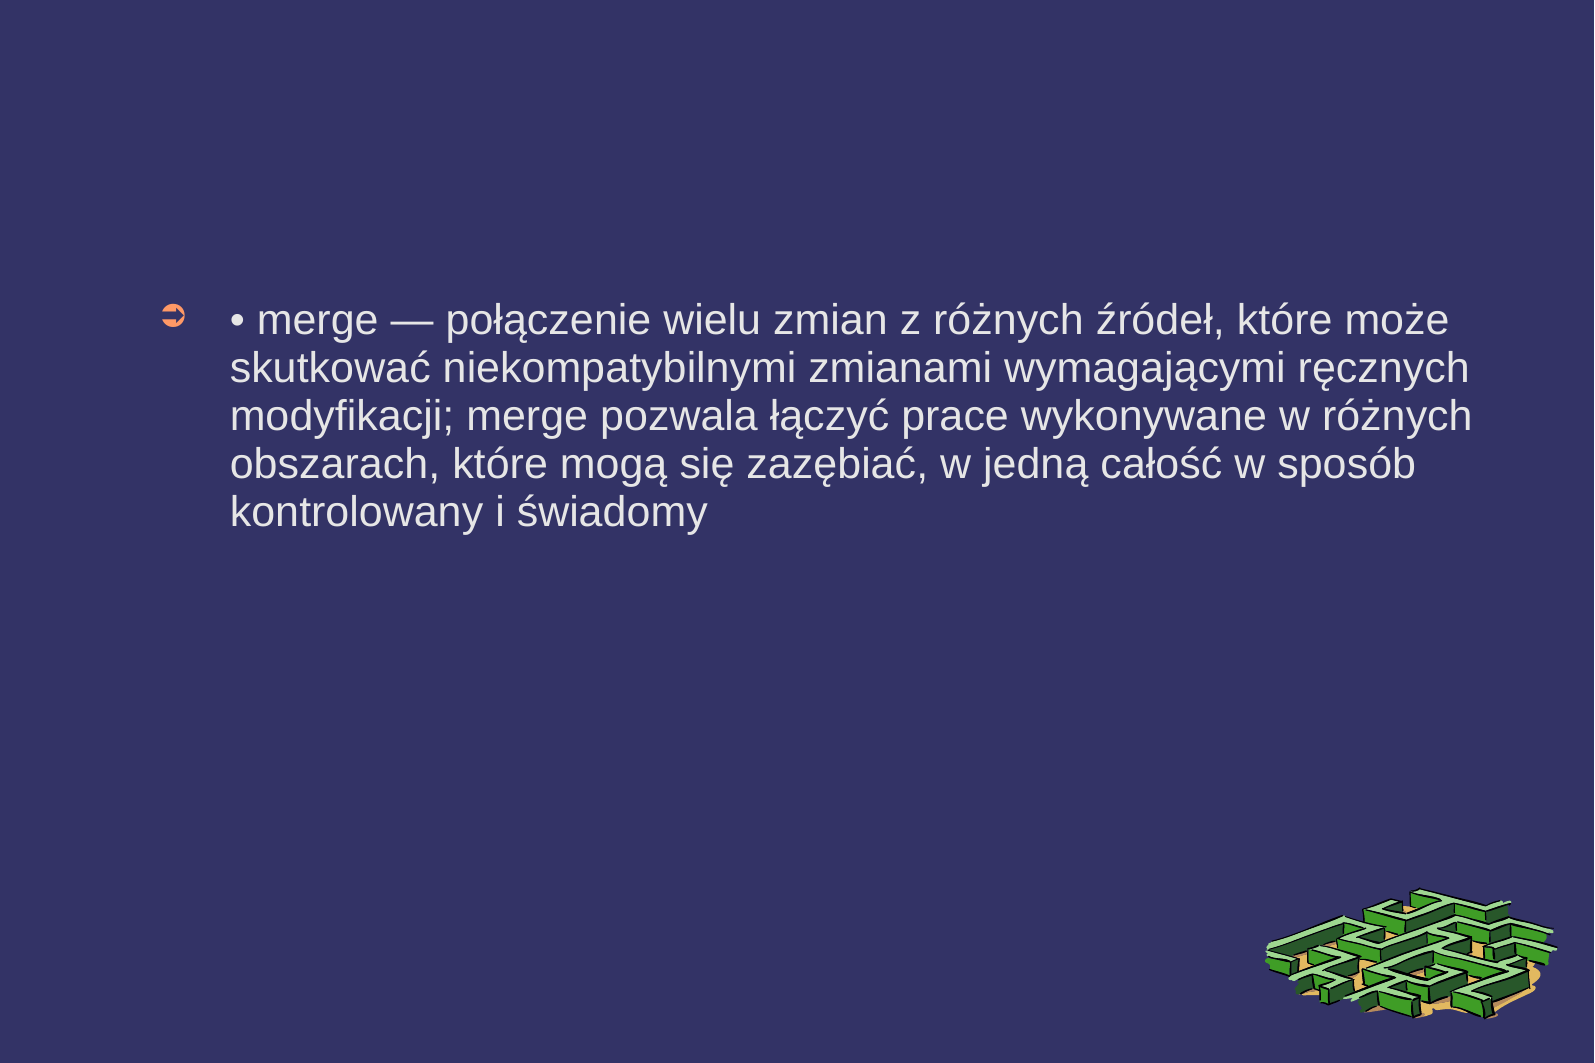

#
• merge — połączenie wielu zmian z różnych źródeł, które może skutkować niekompatybilnymi zmianami wymagającymi ręcznych modyfikacji; merge pozwala łączyć prace wykonywane w różnych obszarach, które mogą się zazębiać, w jedną całość w sposób kontrolowany i świadomy